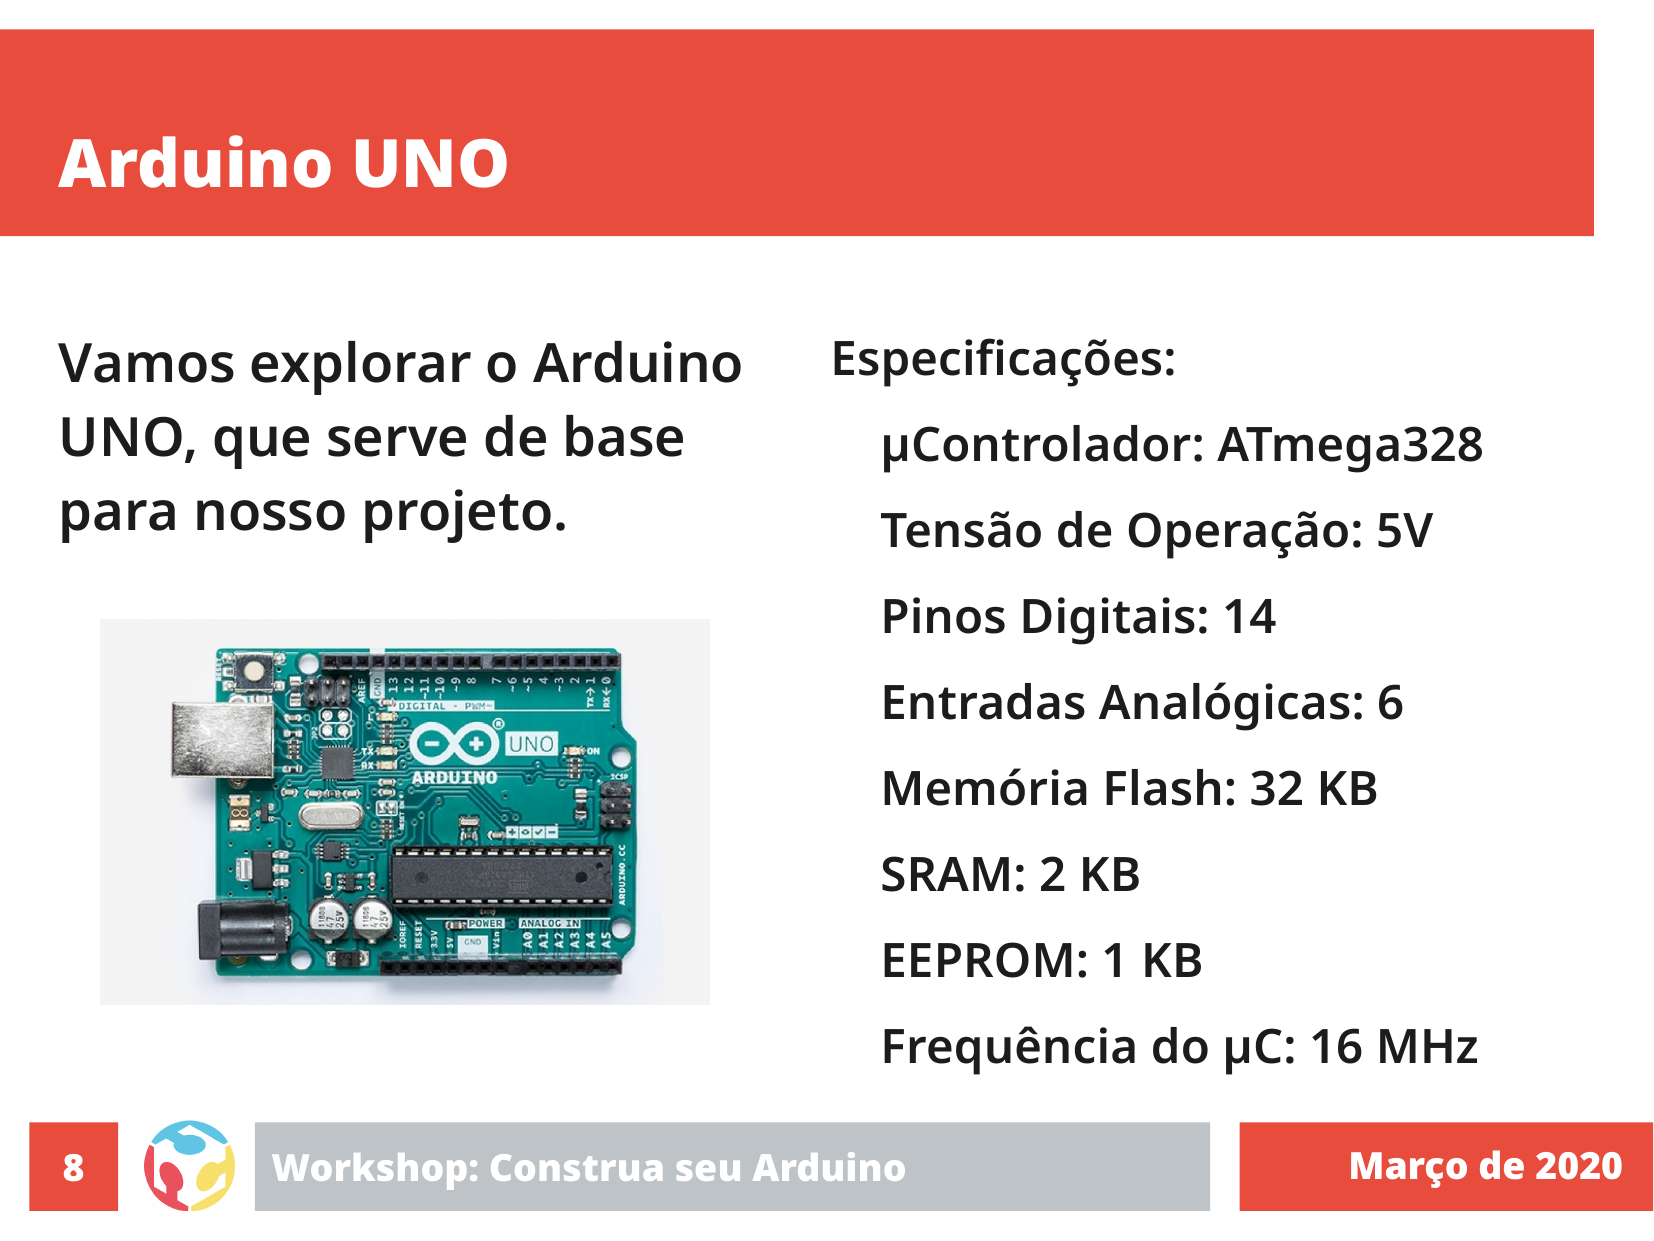

# Arduino UNO
Vamos explorar o Arduino UNO, que serve de base para nosso projeto.
Especificações:
 µControlador: ATmega328
 Tensão de Operação: 5V
 Pinos Digitais: 14
 Entradas Analógicas: 6
 Memória Flash: 32 KB
 SRAM: 2 KB
 EEPROM: 1 KB
 Frequência do µC: 16 MHz
8
Workshop: Construa seu Arduino
Março de 2020